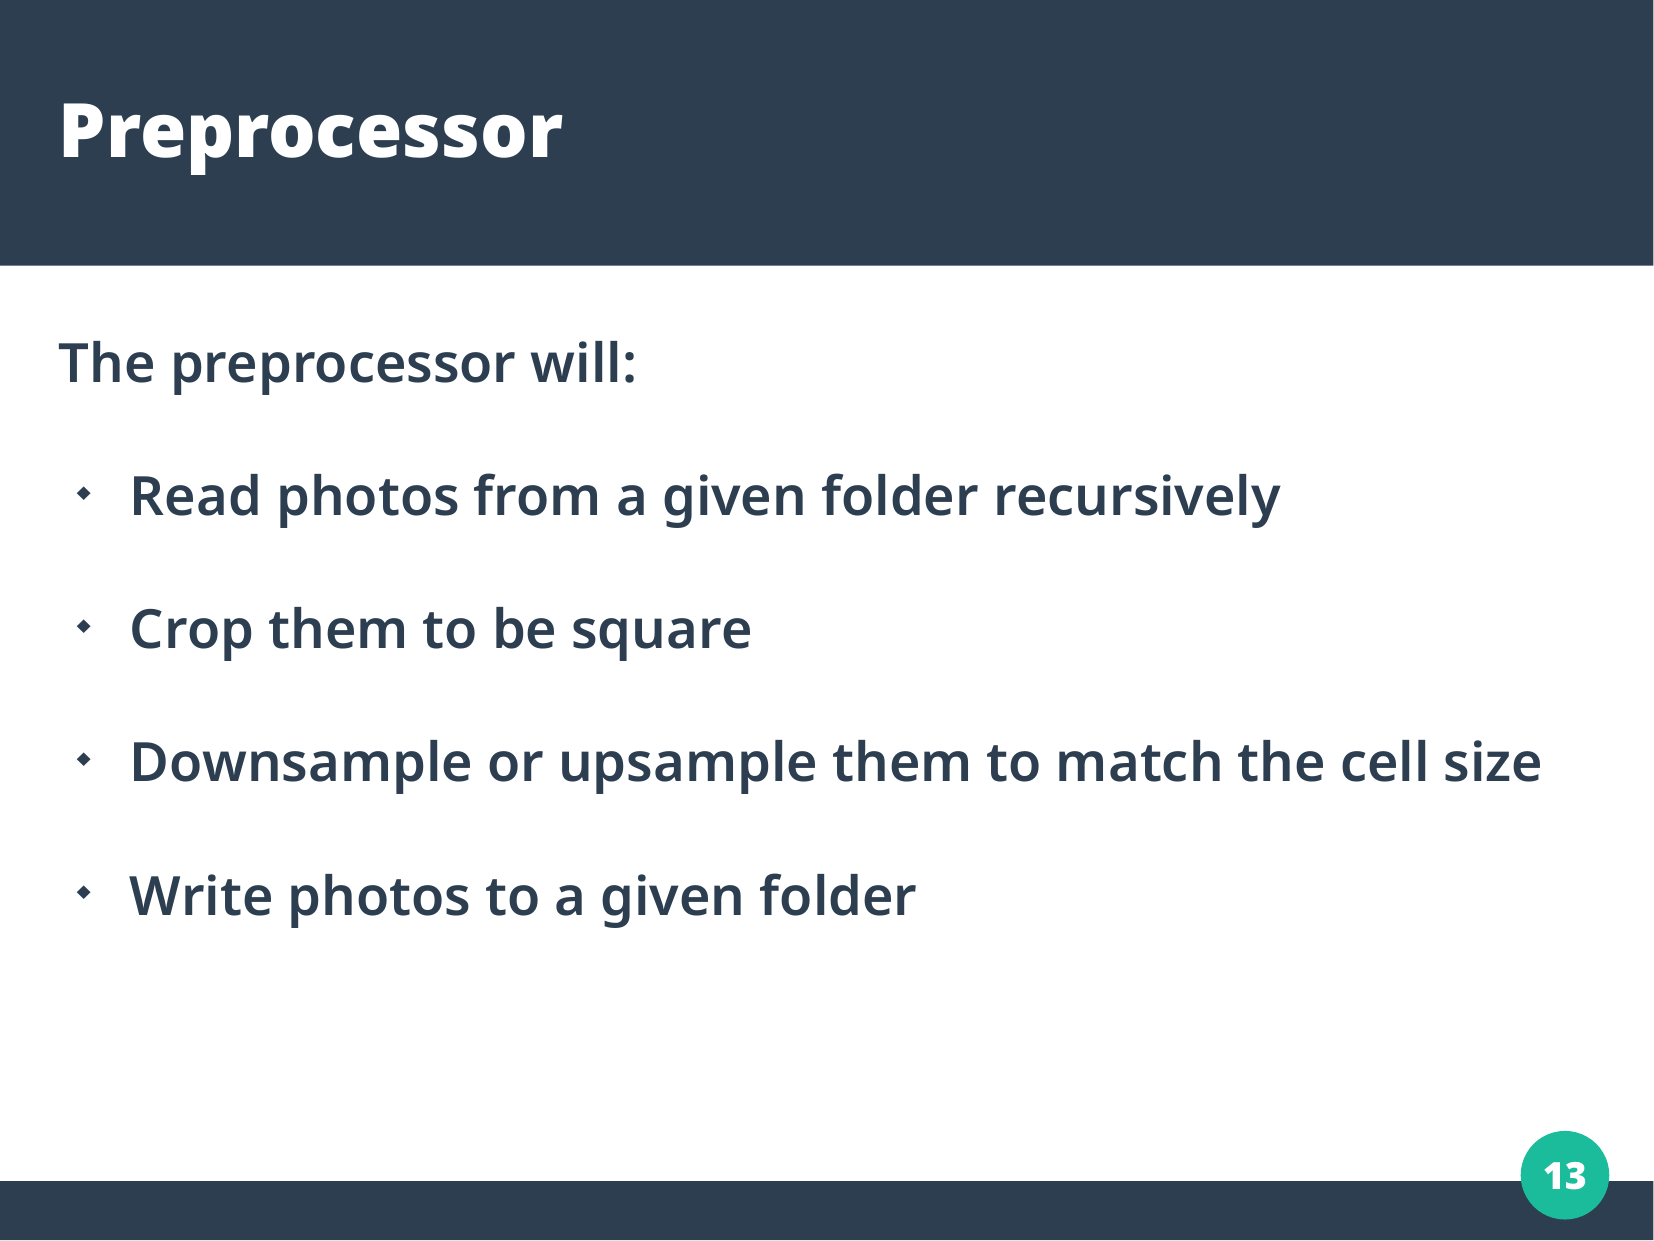

# Preprocessor
The preprocessor will:
Read photos from a given folder recursively
Crop them to be square
Downsample or upsample them to match the cell size
Write photos to a given folder
13